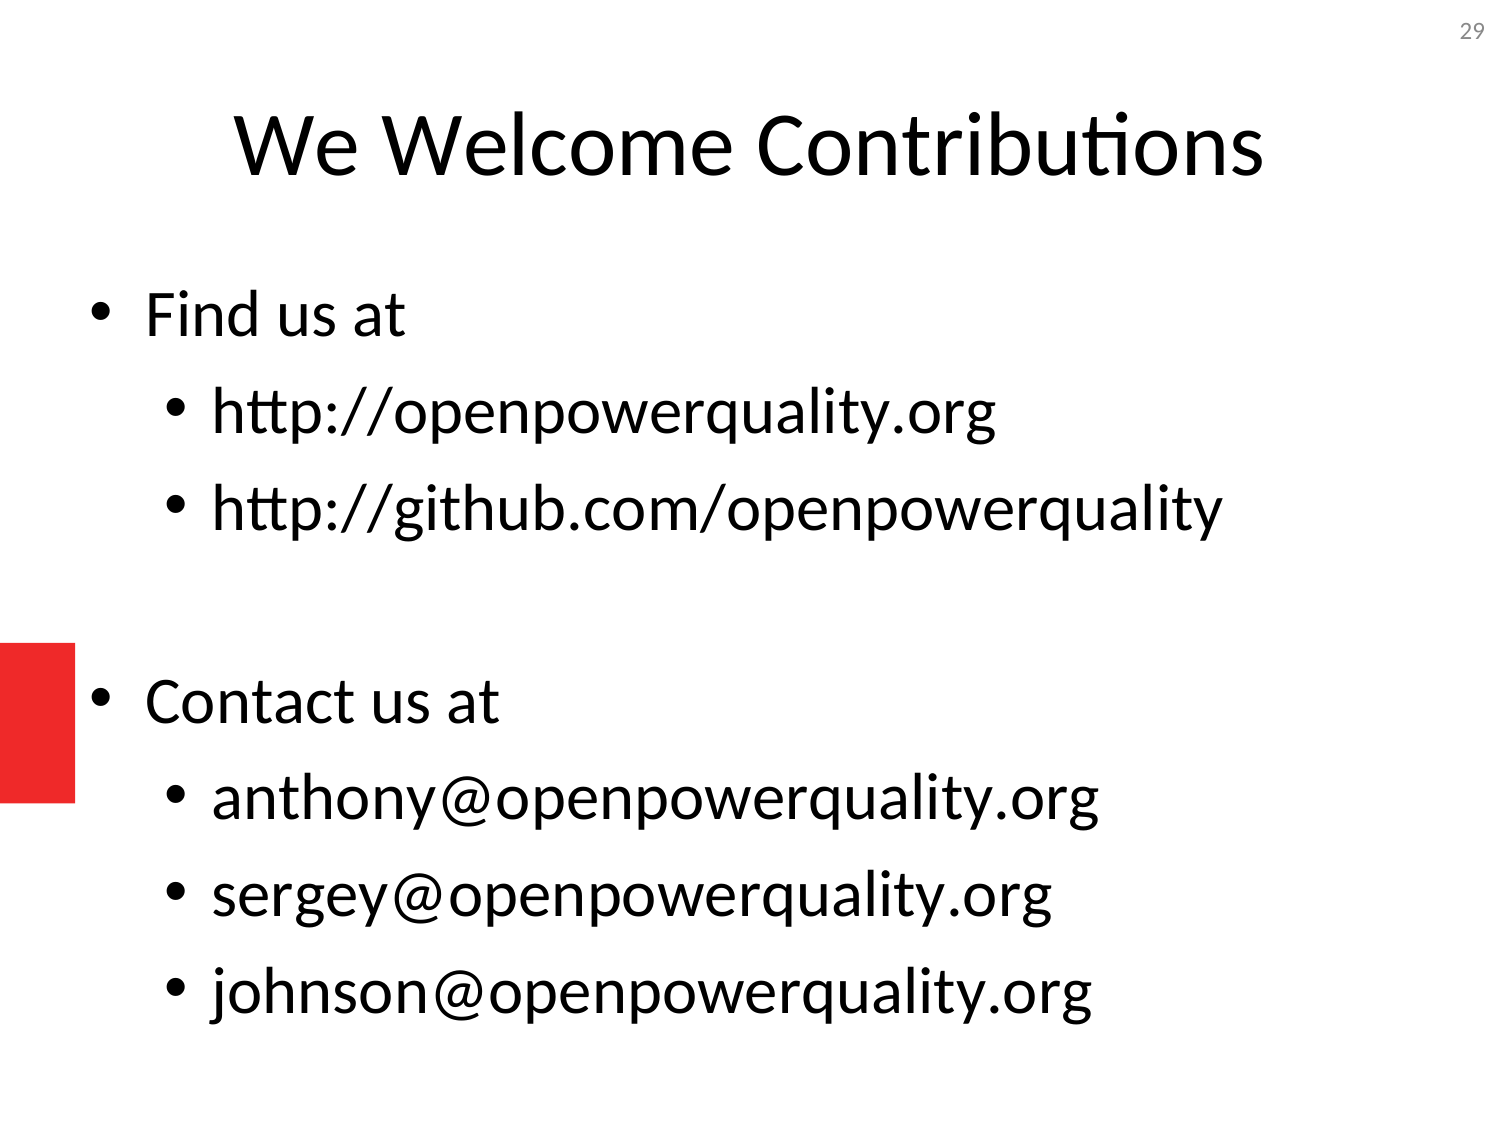

We Welcome Contributions
Find us at
http://openpowerquality.org
http://github.com/openpowerquality
Contact us at
anthony@openpowerquality.org
sergey@openpowerquality.org
johnson@openpowerquality.org